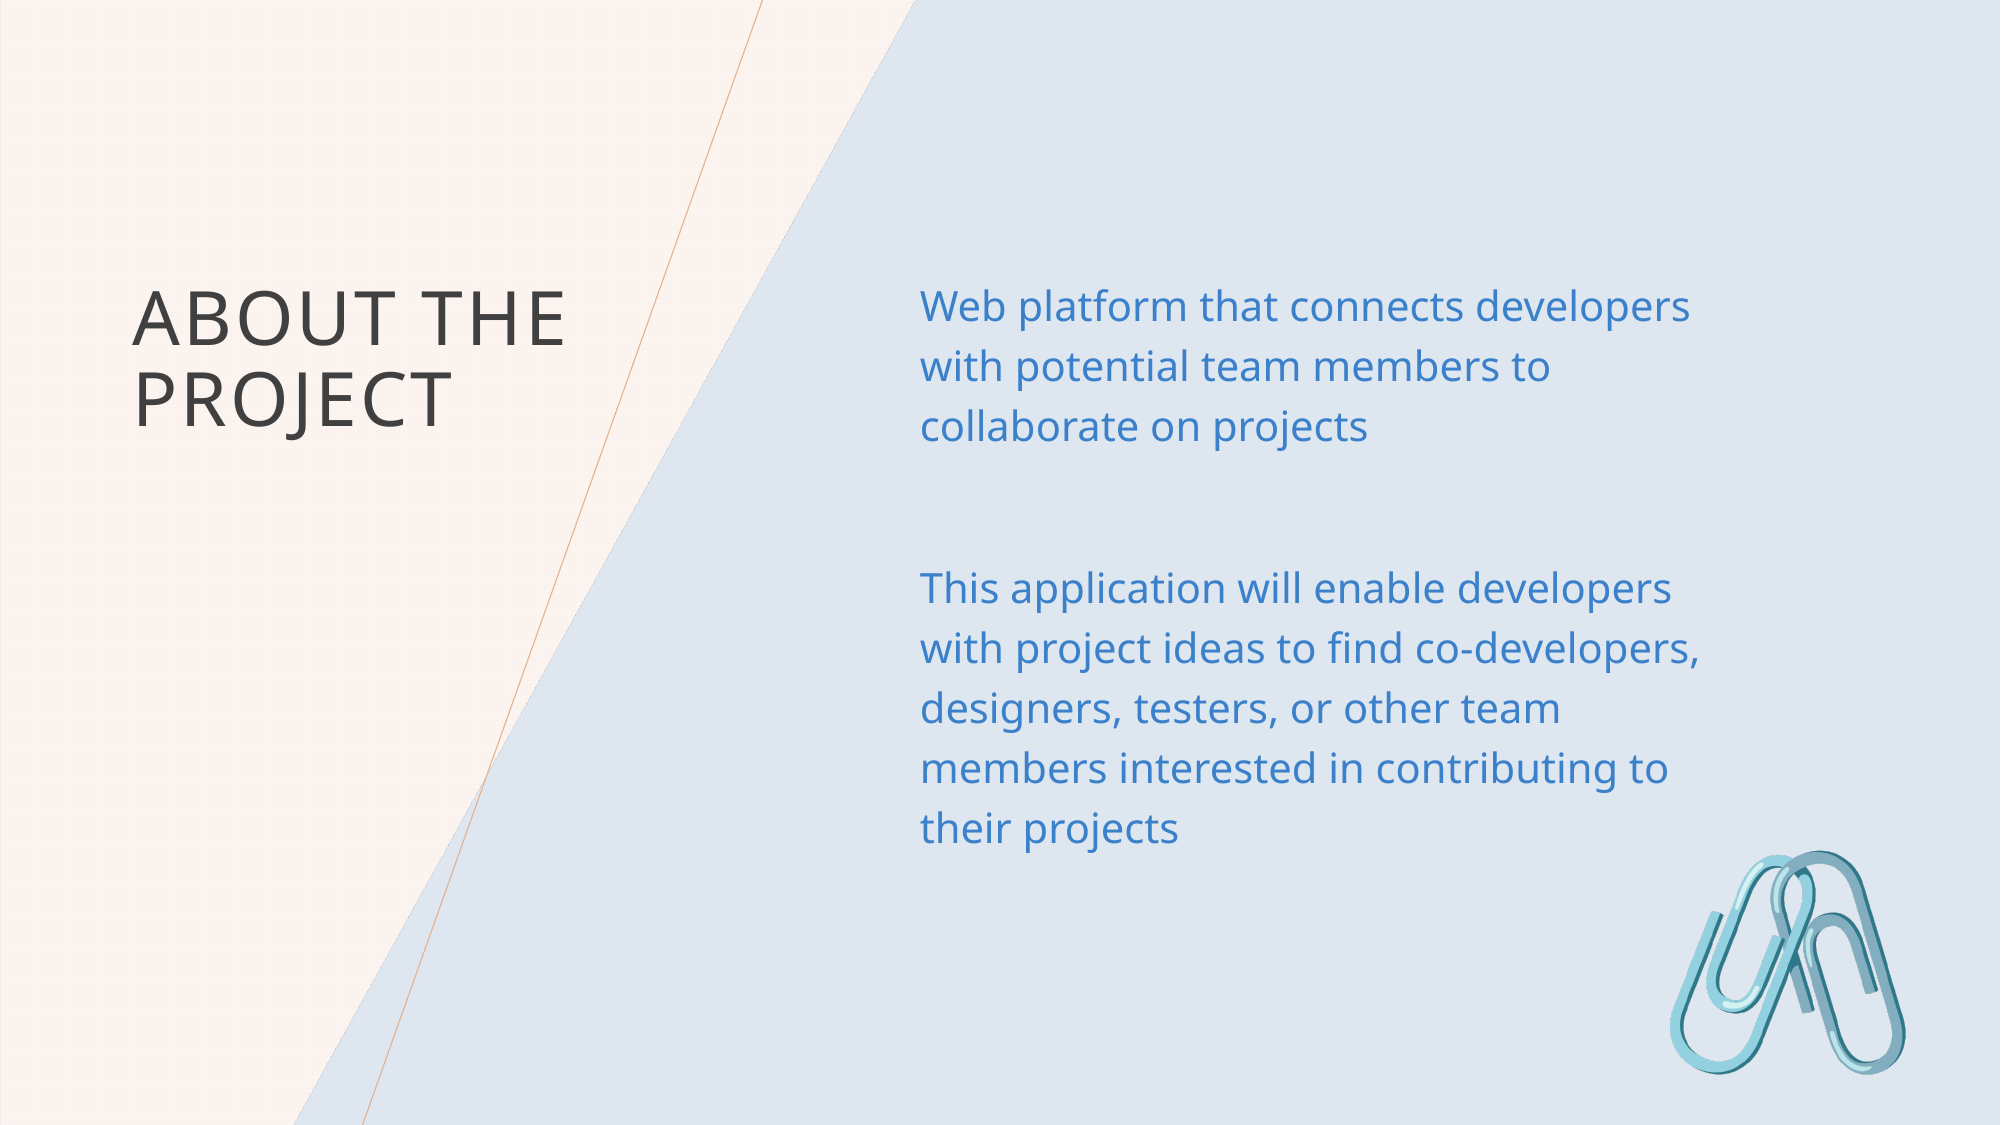

# ABOUT The Project
Web platform that connects developers with potential team members to collaborate on projects
This application will enable developers with project ideas to find co-developers, designers, testers, or other team members interested in contributing to their projects